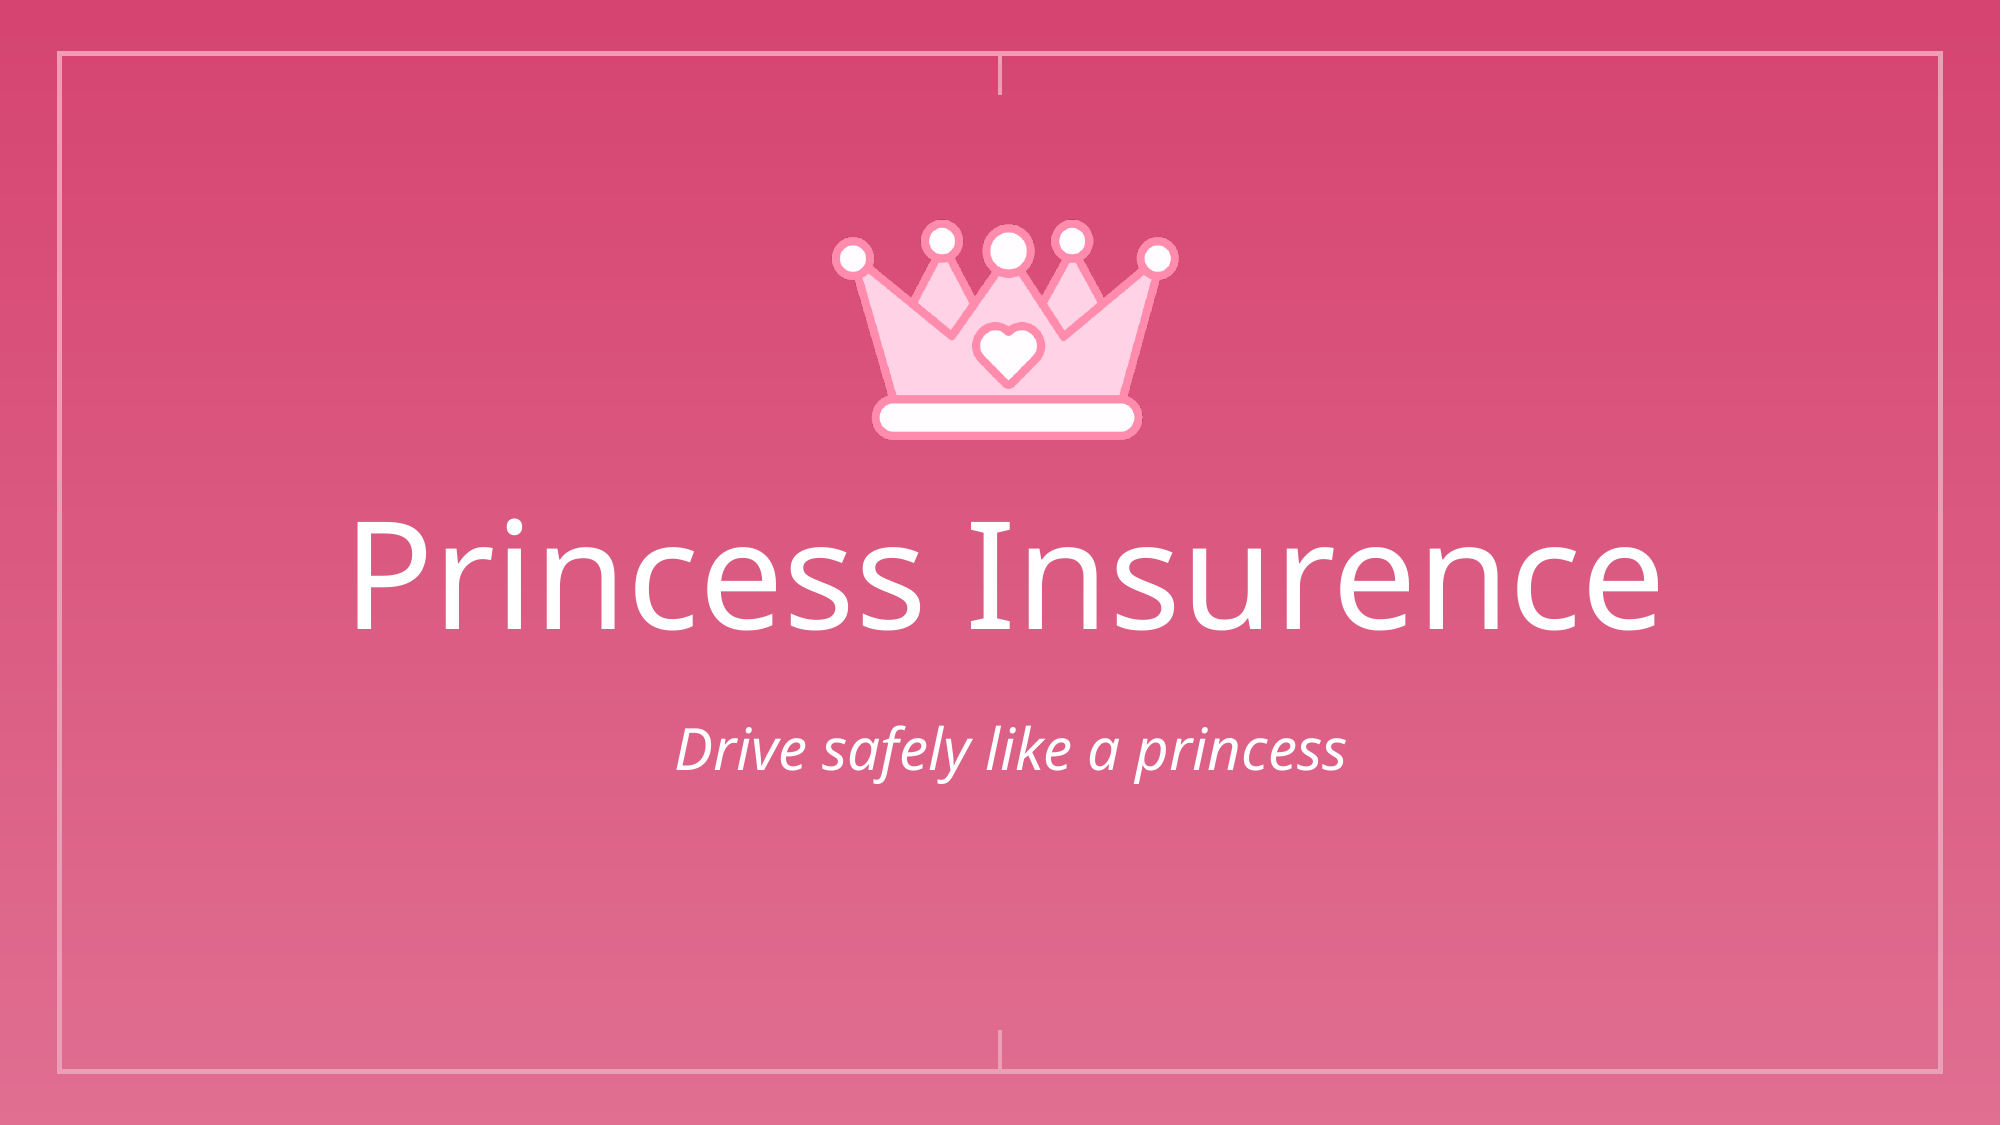

Princess Insurence
Drive safely like a princess